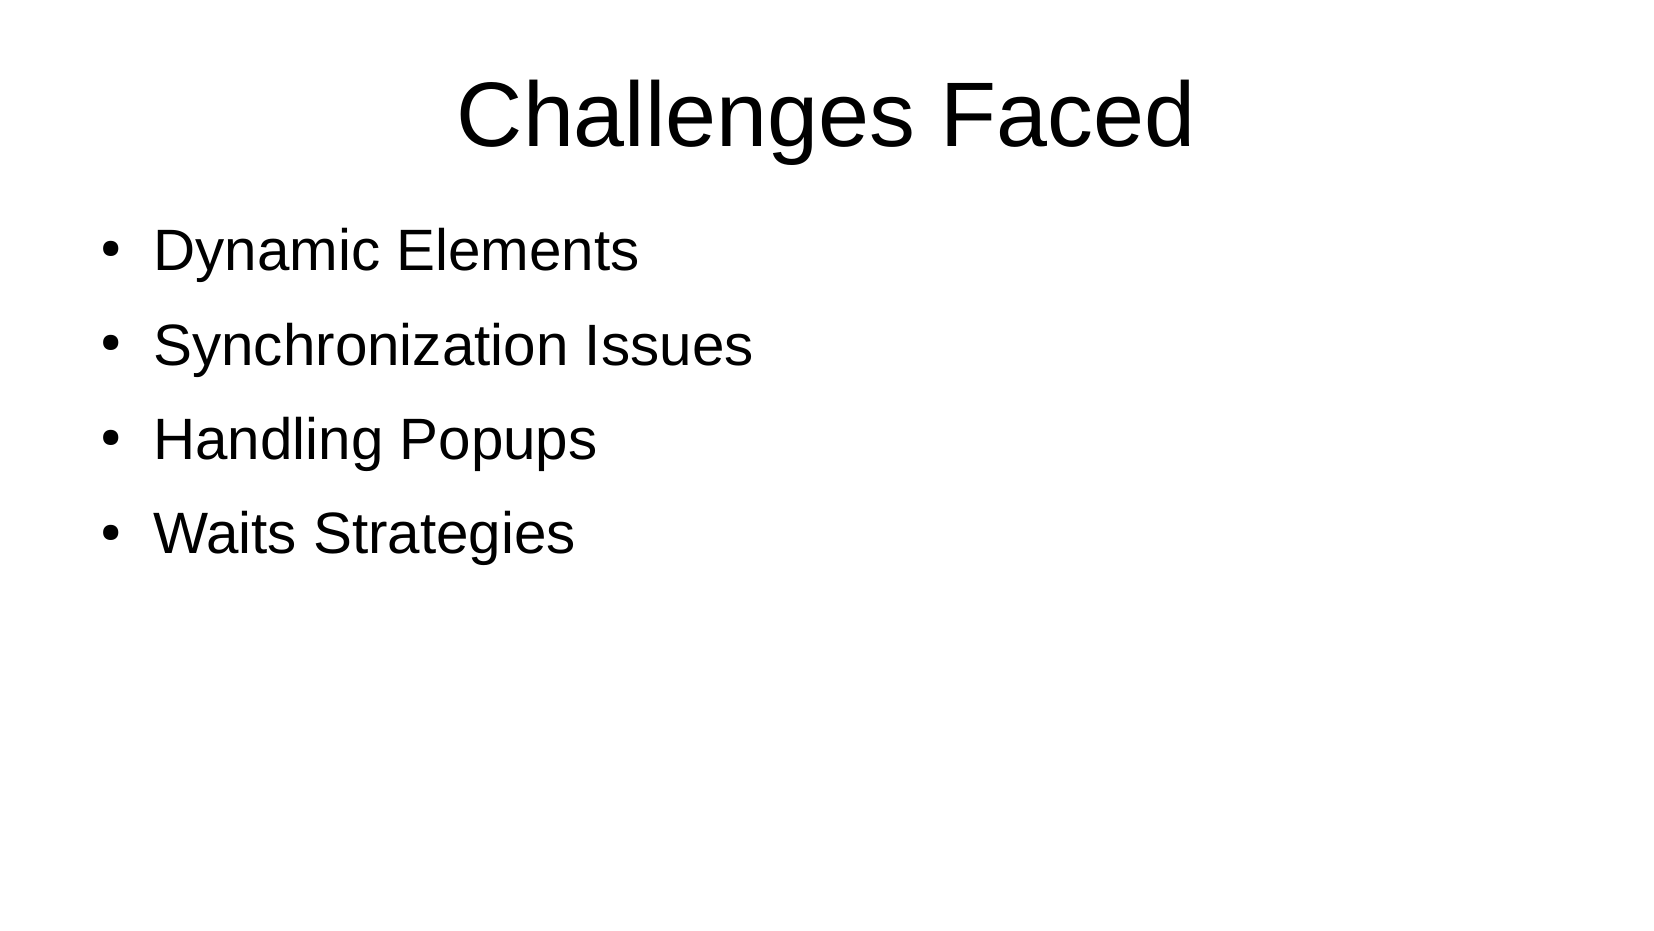

# Challenges Faced
Dynamic Elements
Synchronization Issues
Handling Popups
Waits Strategies